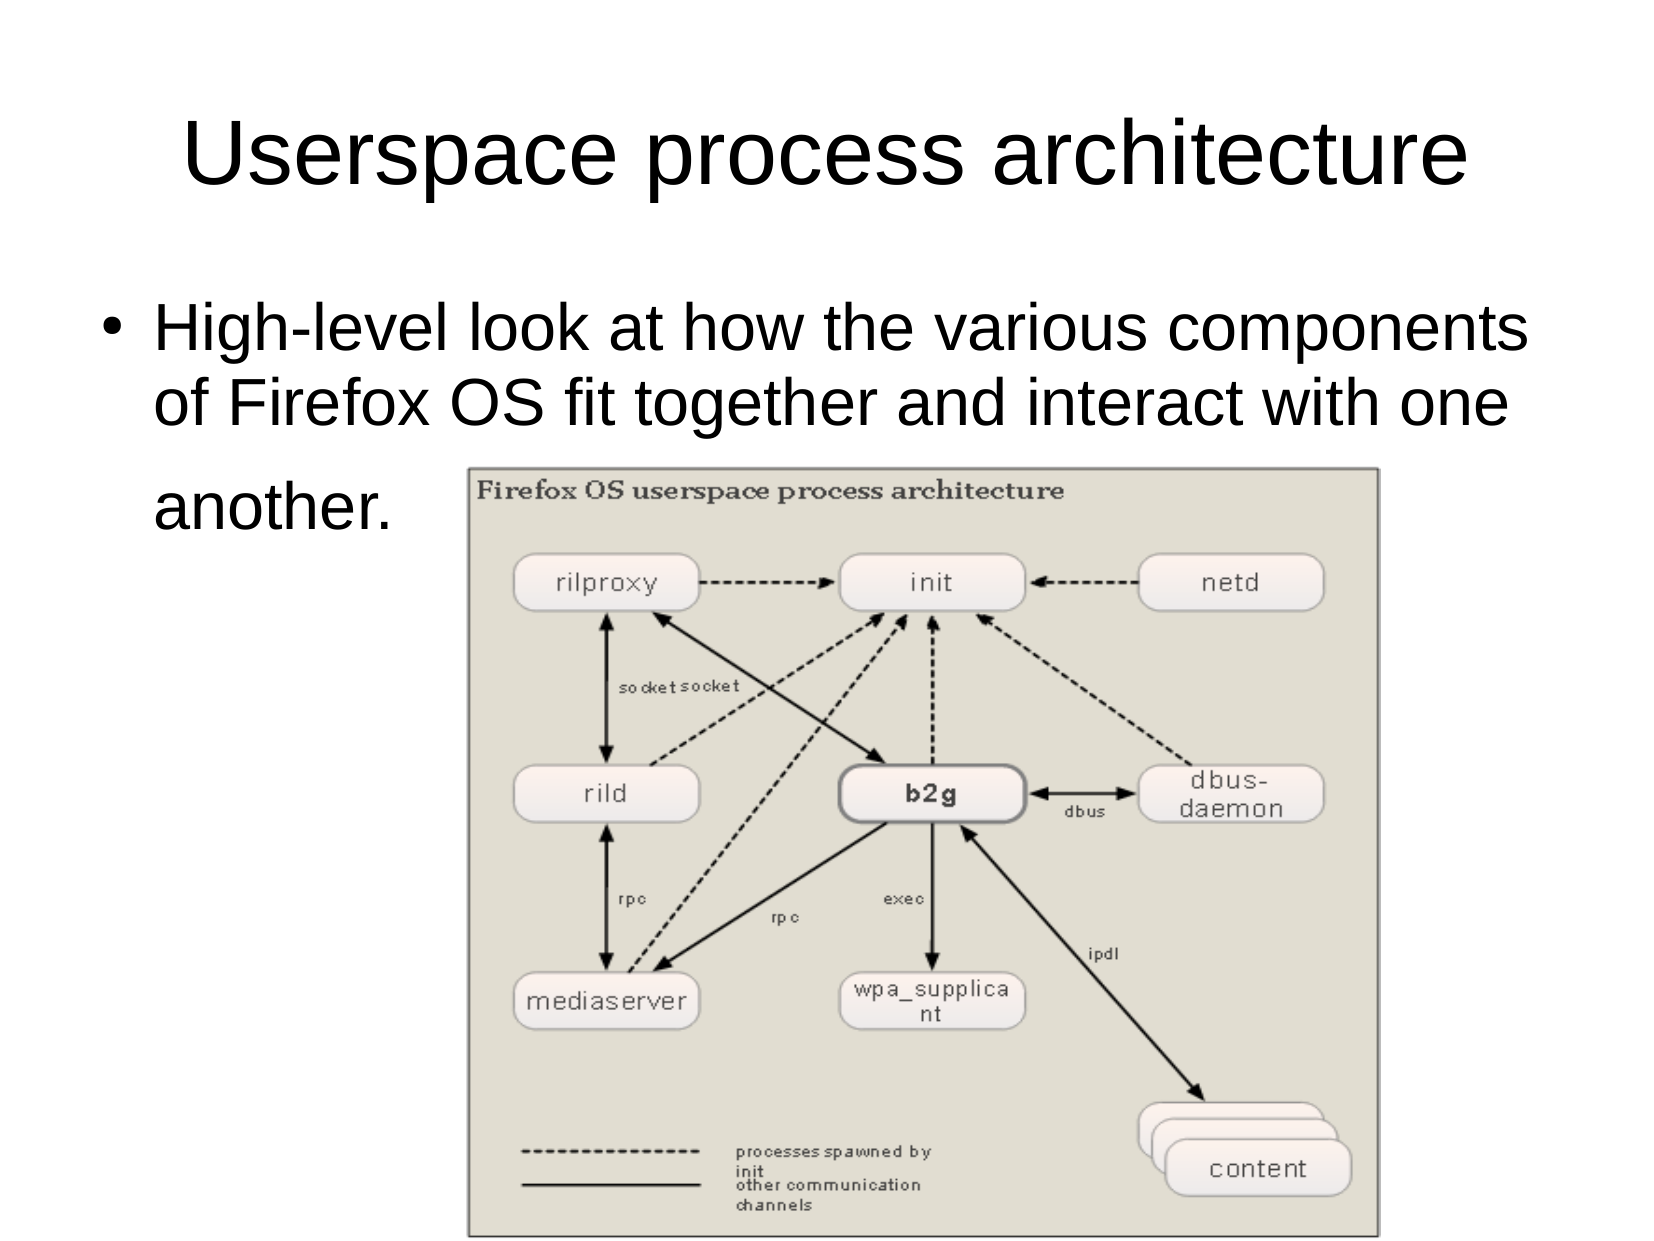

# Userspace process architecture
High-level look at how the various components of Firefox OS fit together and interact with one
another.